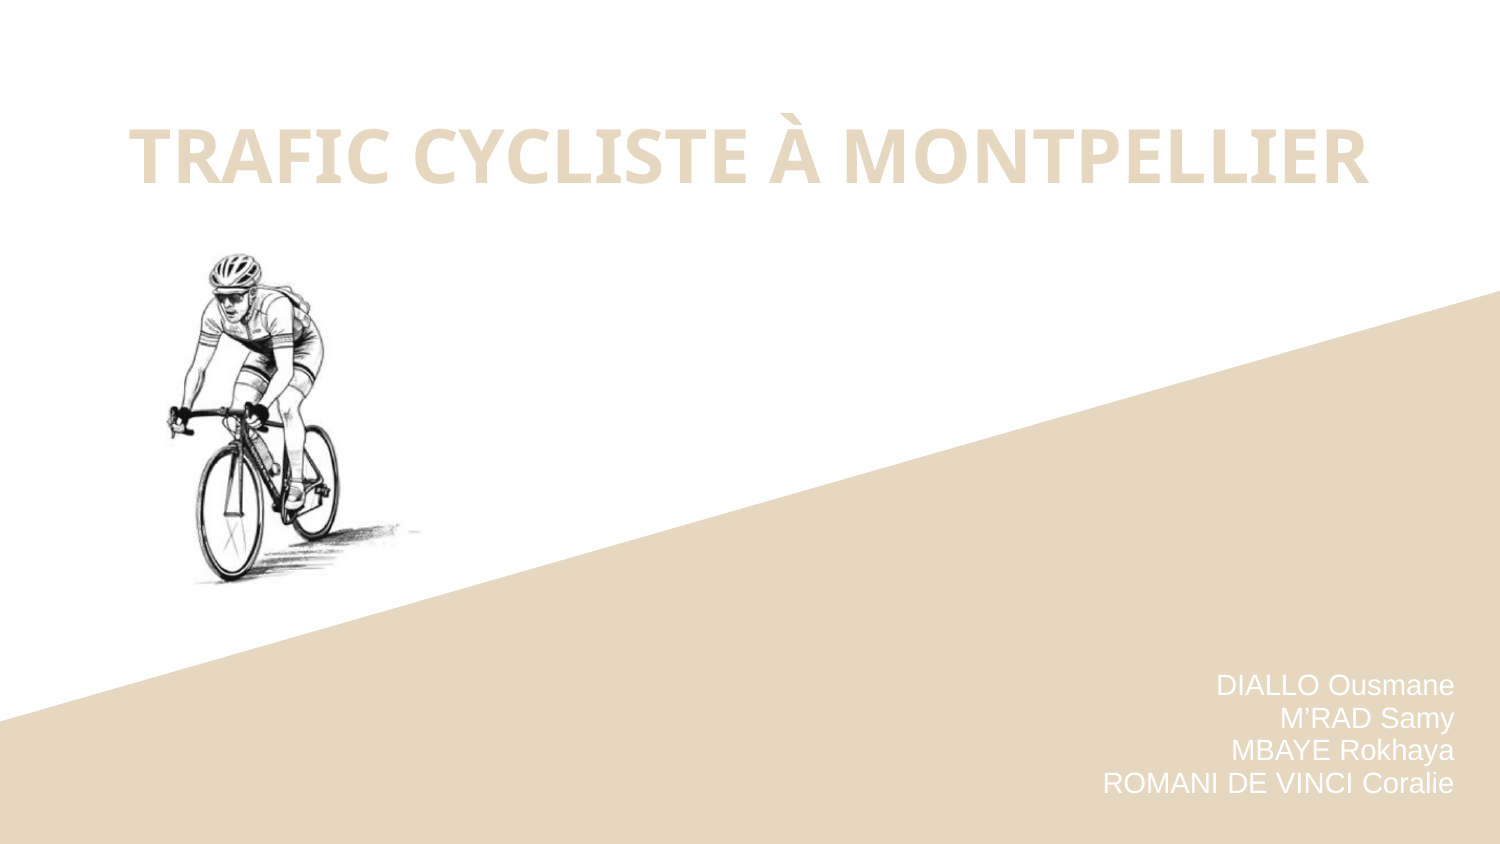

# TRAFIC CYCLISTE À MONTPELLIER
DIALLO Ousmane
M’RAD Samy
MBAYE Rokhaya
ROMANI DE VINCI Coralie